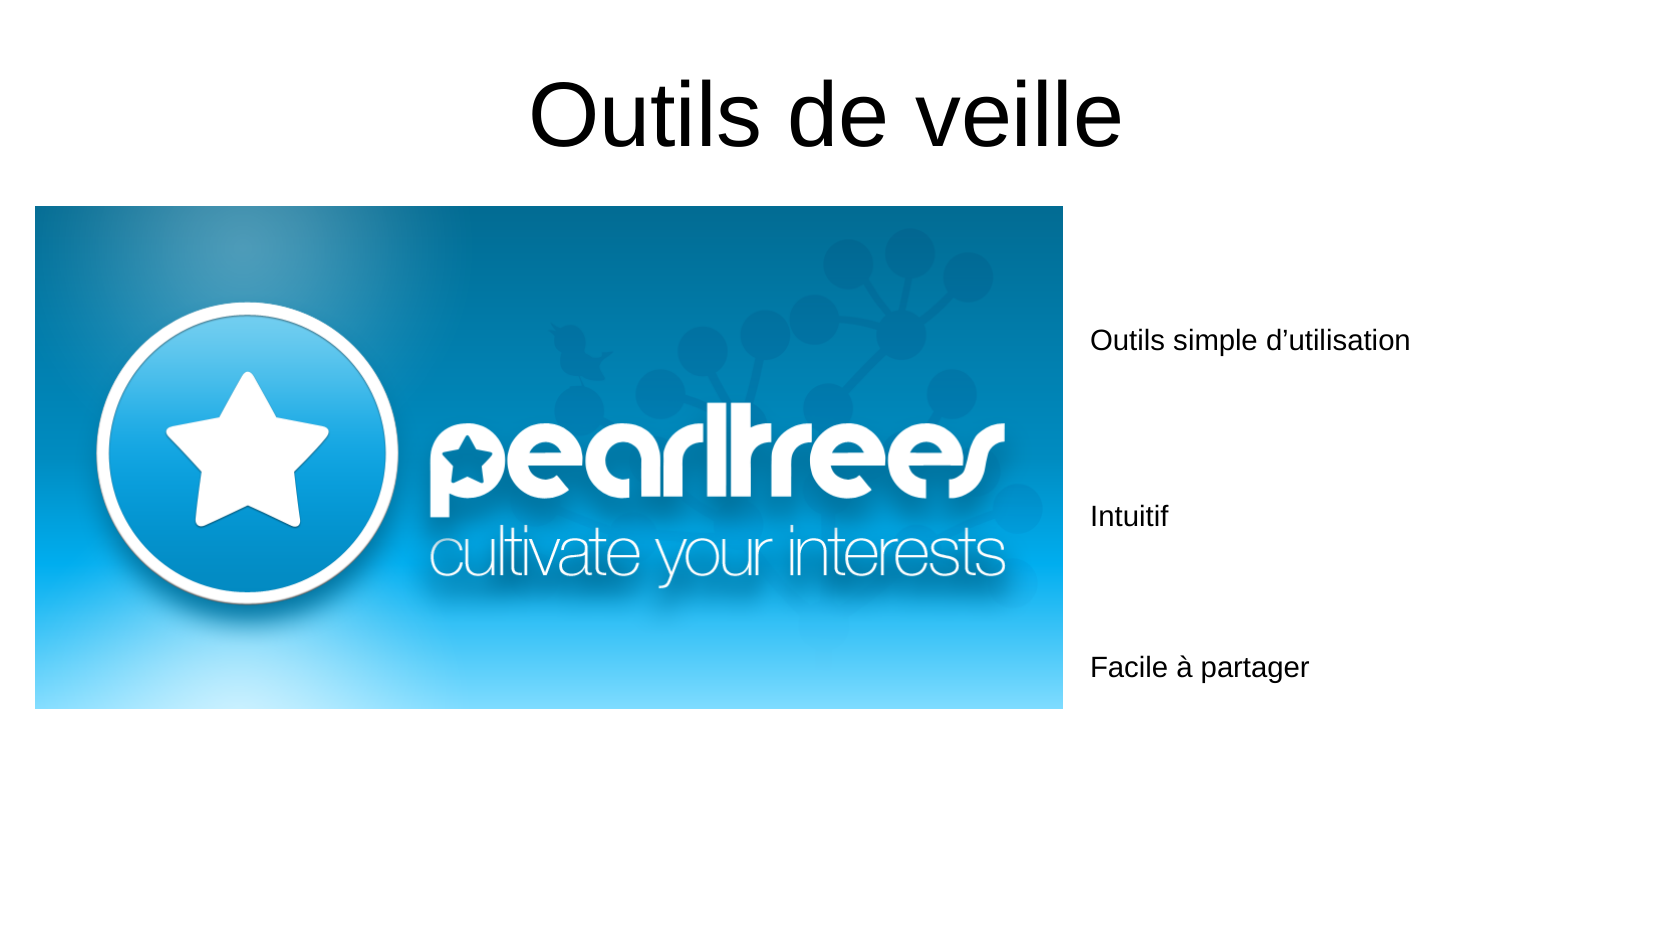

# Outils de veille
 		Outils simple d’utilisation
 		Intuitif
 					Facile à partager